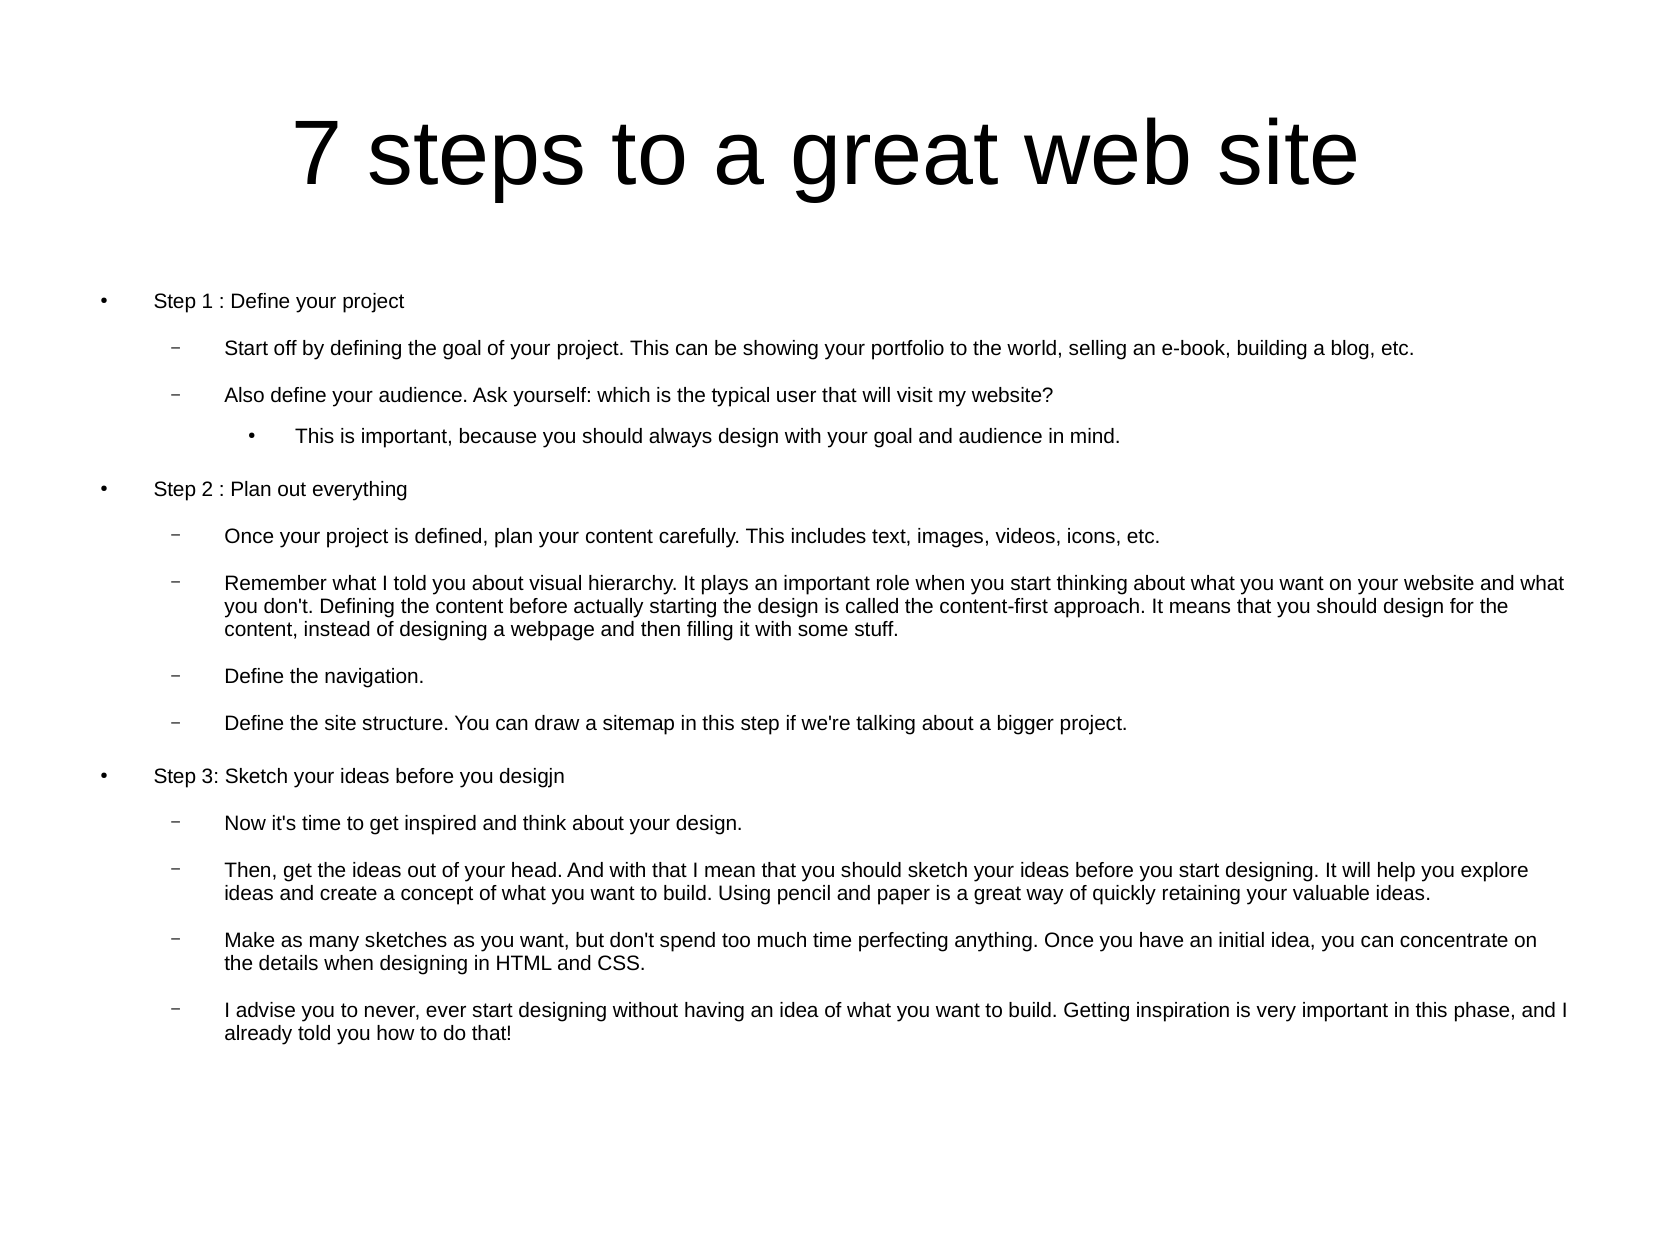

# 7 steps to a great web site
Step 1 : Define your project
Start off by defining the goal of your project. This can be showing your portfolio to the world, selling an e-book, building a blog, etc.
Also define your audience. Ask yourself: which is the typical user that will visit my website?
This is important, because you should always design with your goal and audience in mind.
Step 2 : Plan out everything
Once your project is defined, plan your content carefully. This includes text, images, videos, icons, etc.
Remember what I told you about visual hierarchy. It plays an important role when you start thinking about what you want on your website and what you don't. Defining the content before actually starting the design is called the content-first approach. It means that you should design for the content, instead of designing a webpage and then filling it with some stuff.
Define the navigation.
Define the site structure. You can draw a sitemap in this step if we're talking about a bigger project.
Step 3: Sketch your ideas before you desigjn
Now it's time to get inspired and think about your design.
Then, get the ideas out of your head. And with that I mean that you should sketch your ideas before you start designing. It will help you explore ideas and create a concept of what you want to build. Using pencil and paper is a great way of quickly retaining your valuable ideas.
Make as many sketches as you want, but don't spend too much time perfecting anything. Once you have an initial idea, you can concentrate on the details when designing in HTML and CSS.
I advise you to never, ever start designing without having an idea of what you want to build. Getting inspiration is very important in this phase, and I already told you how to do that!